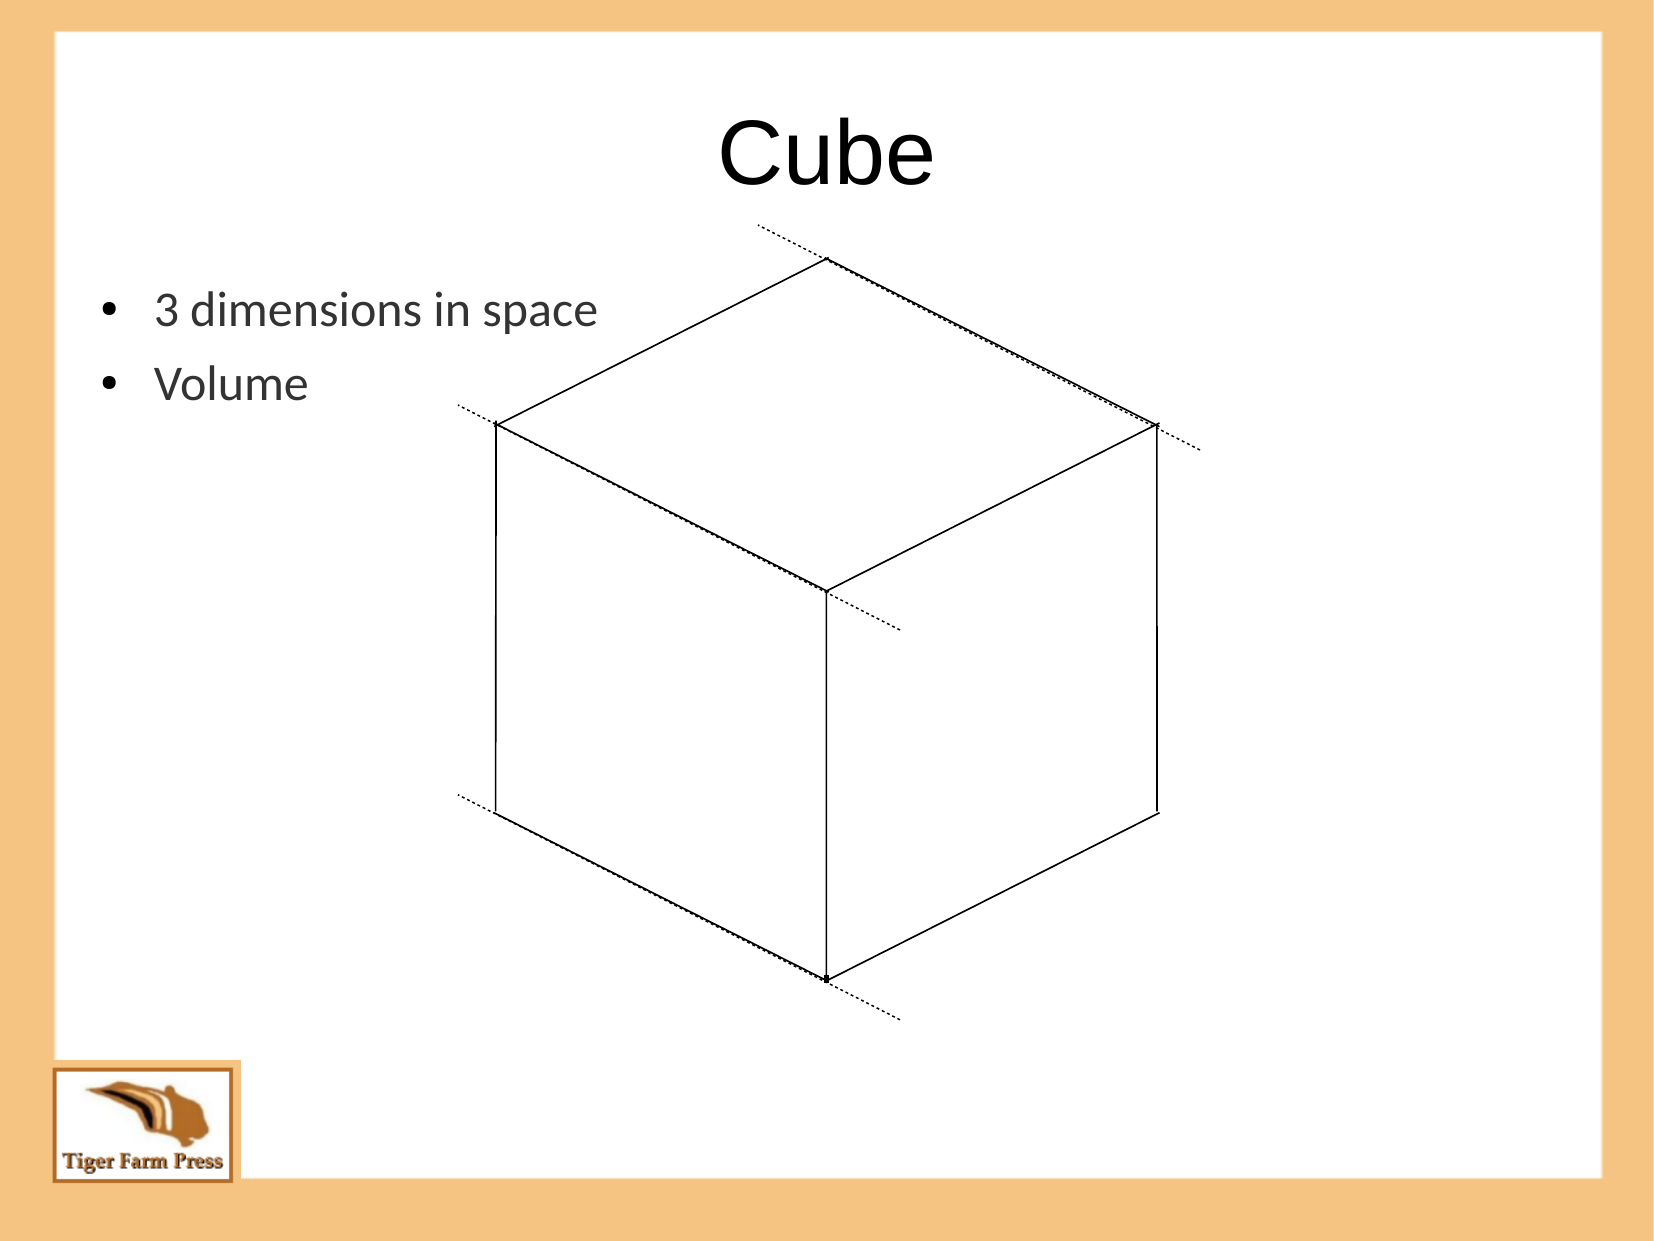

# Cube
3 dimensions in space
Volume